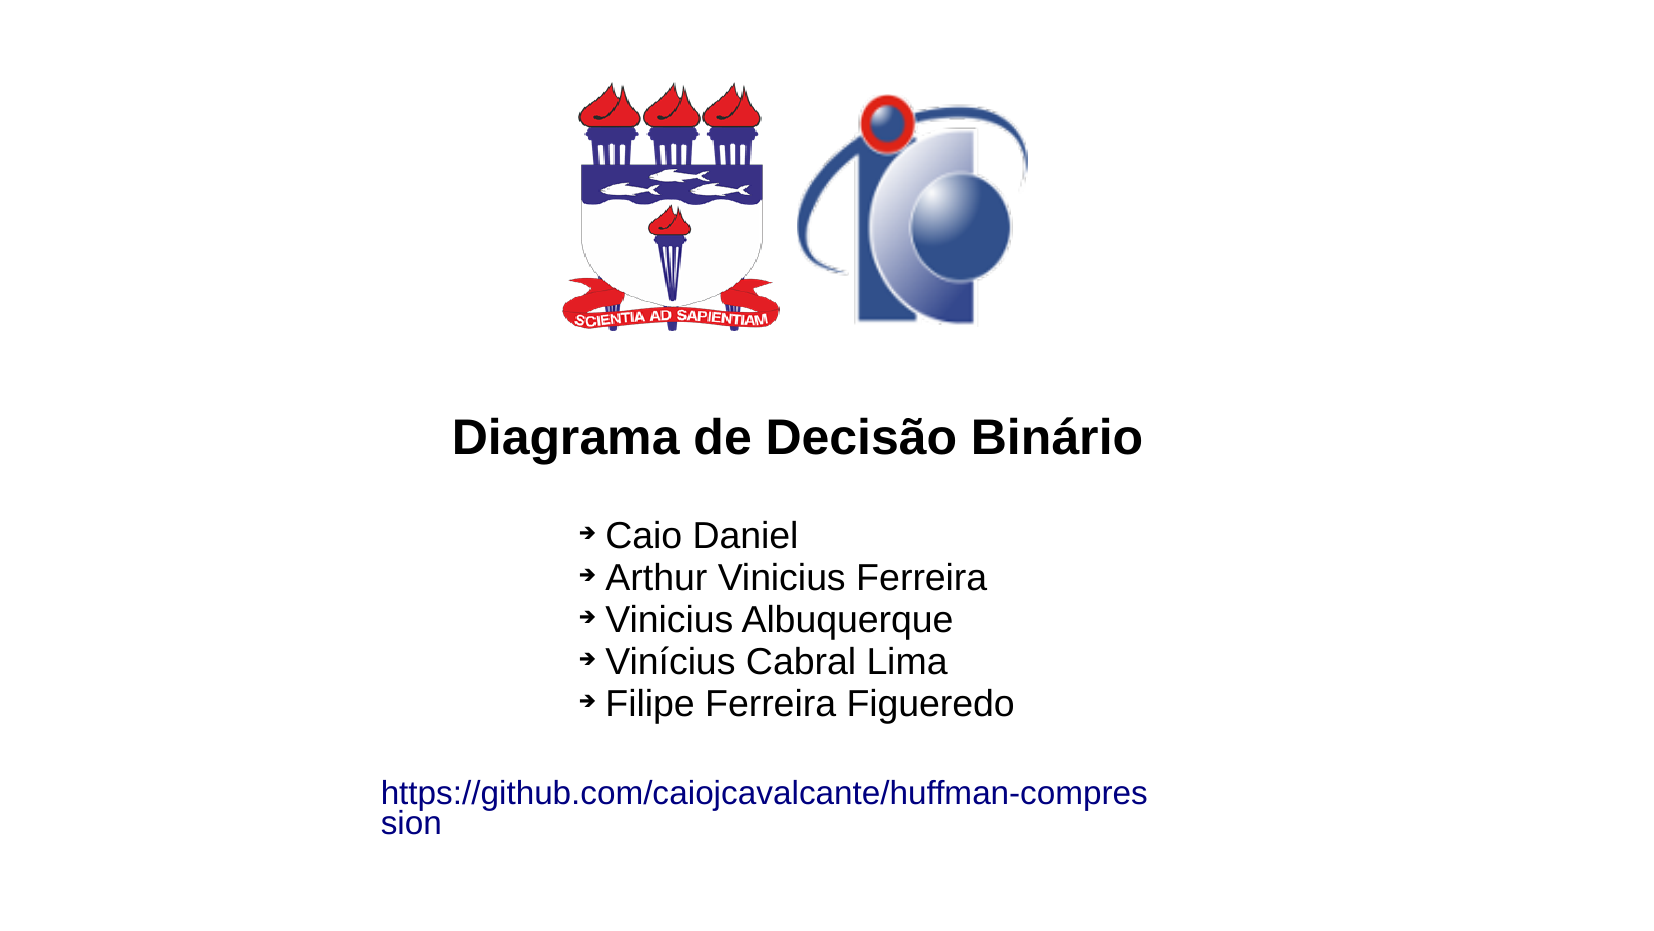

Diagrama de Decisão Binário
Caio Daniel
Arthur Vinicius Ferreira
Vinicius Albuquerque
Vinícius Cabral Lima
Filipe Ferreira Figueredo
https://github.com/caiojcavalcante/huffman-compression